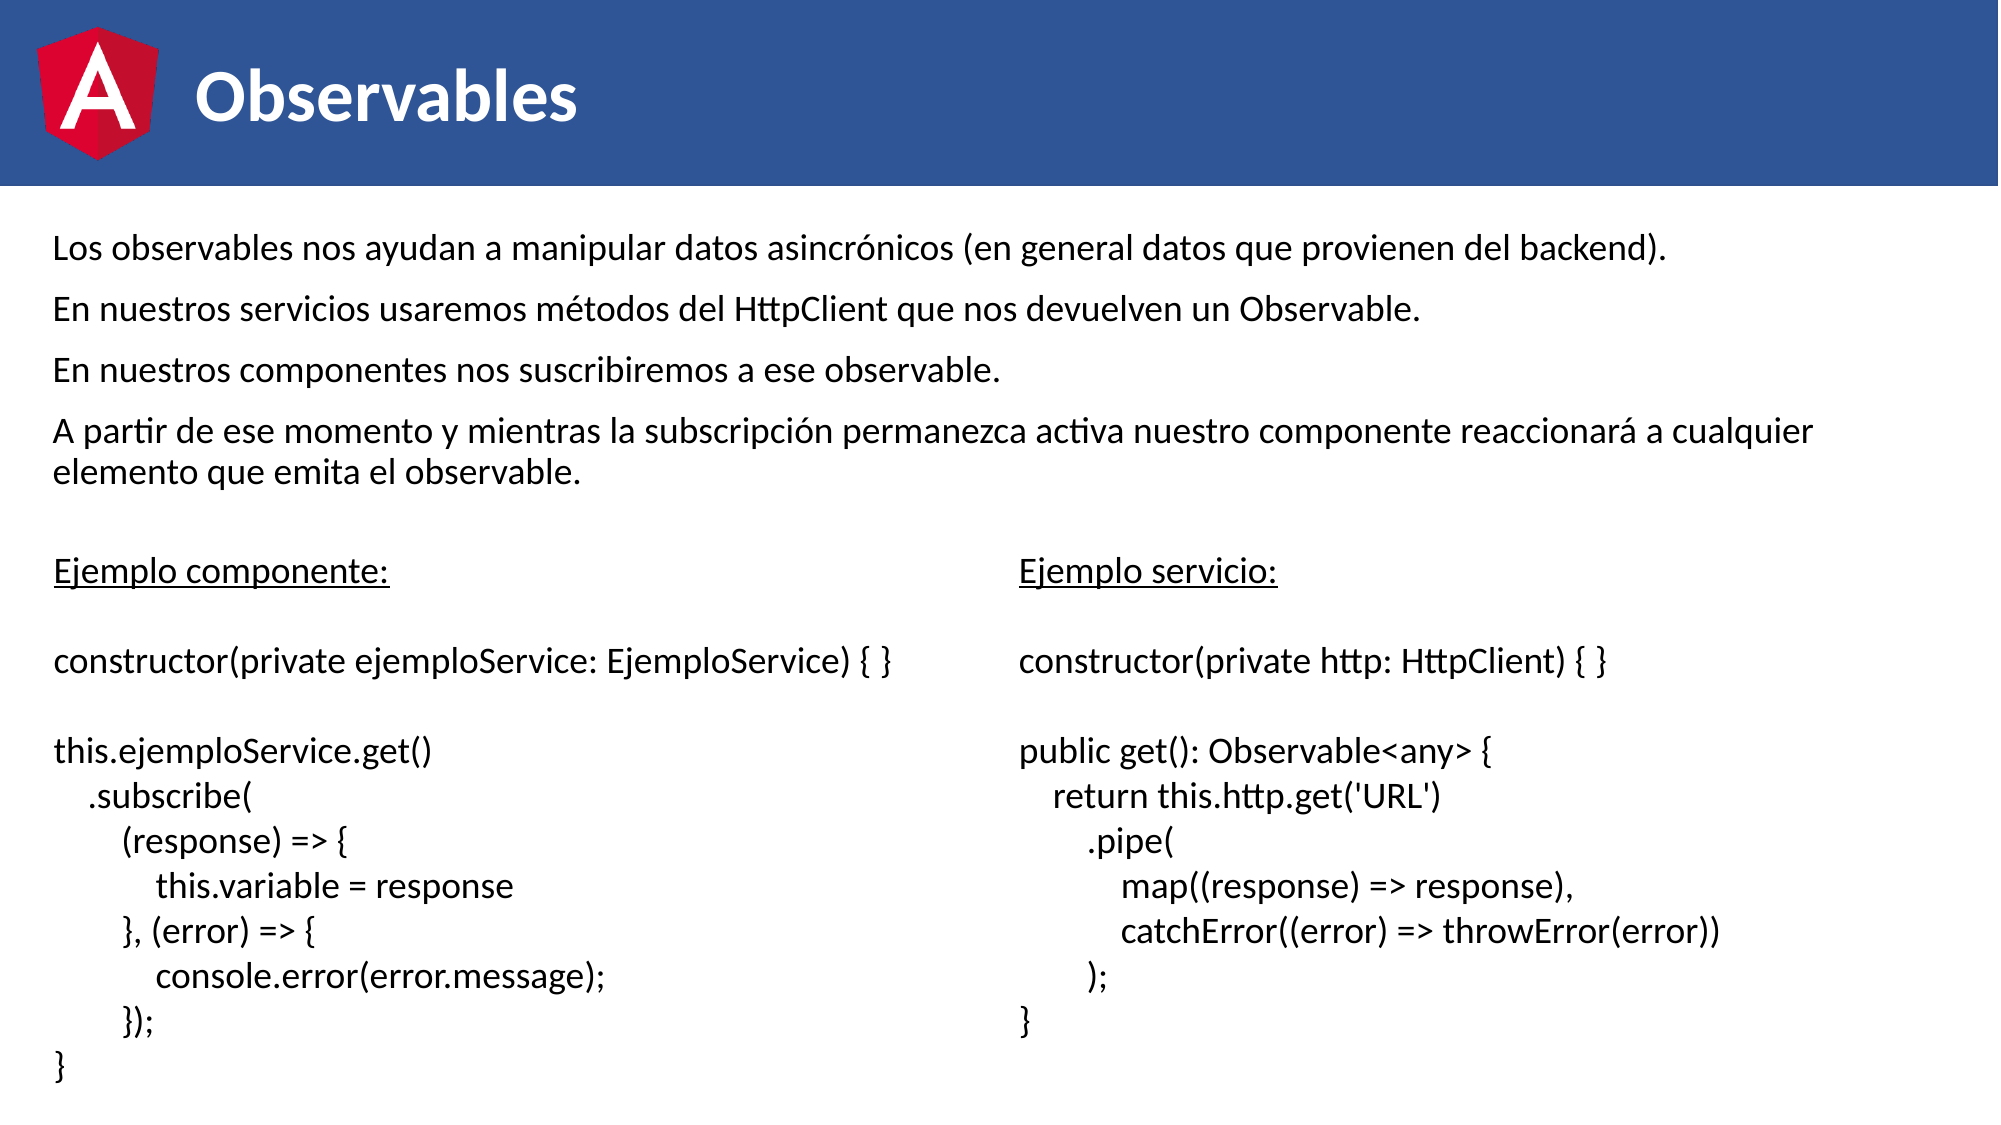

Observables
# Los observables nos ayudan a manipular datos asincrónicos (en general datos que provienen del backend).
En nuestros servicios usaremos métodos del HttpClient que nos devuelven un Observable.
En nuestros componentes nos suscribiremos a ese observable.
A partir de ese momento y mientras la subscripción permanezca activa nuestro componente reaccionará a cualquier elemento que emita el observable.
Ejemplo componente:
constructor(private ejemploService: EjemploService) { }
this.ejemploService.get()
    .subscribe(
        (response) => {
            this.variable = response
        }, (error) => {
            console.error(error.message);
        });
}
Ejemplo servicio:
constructor(private http: HttpClient) { }
public get(): Observable<any> {
    return this.http.get('URL')
        .pipe(
            map((response) => response),
            catchError((error) => throwError(error))
        );
}